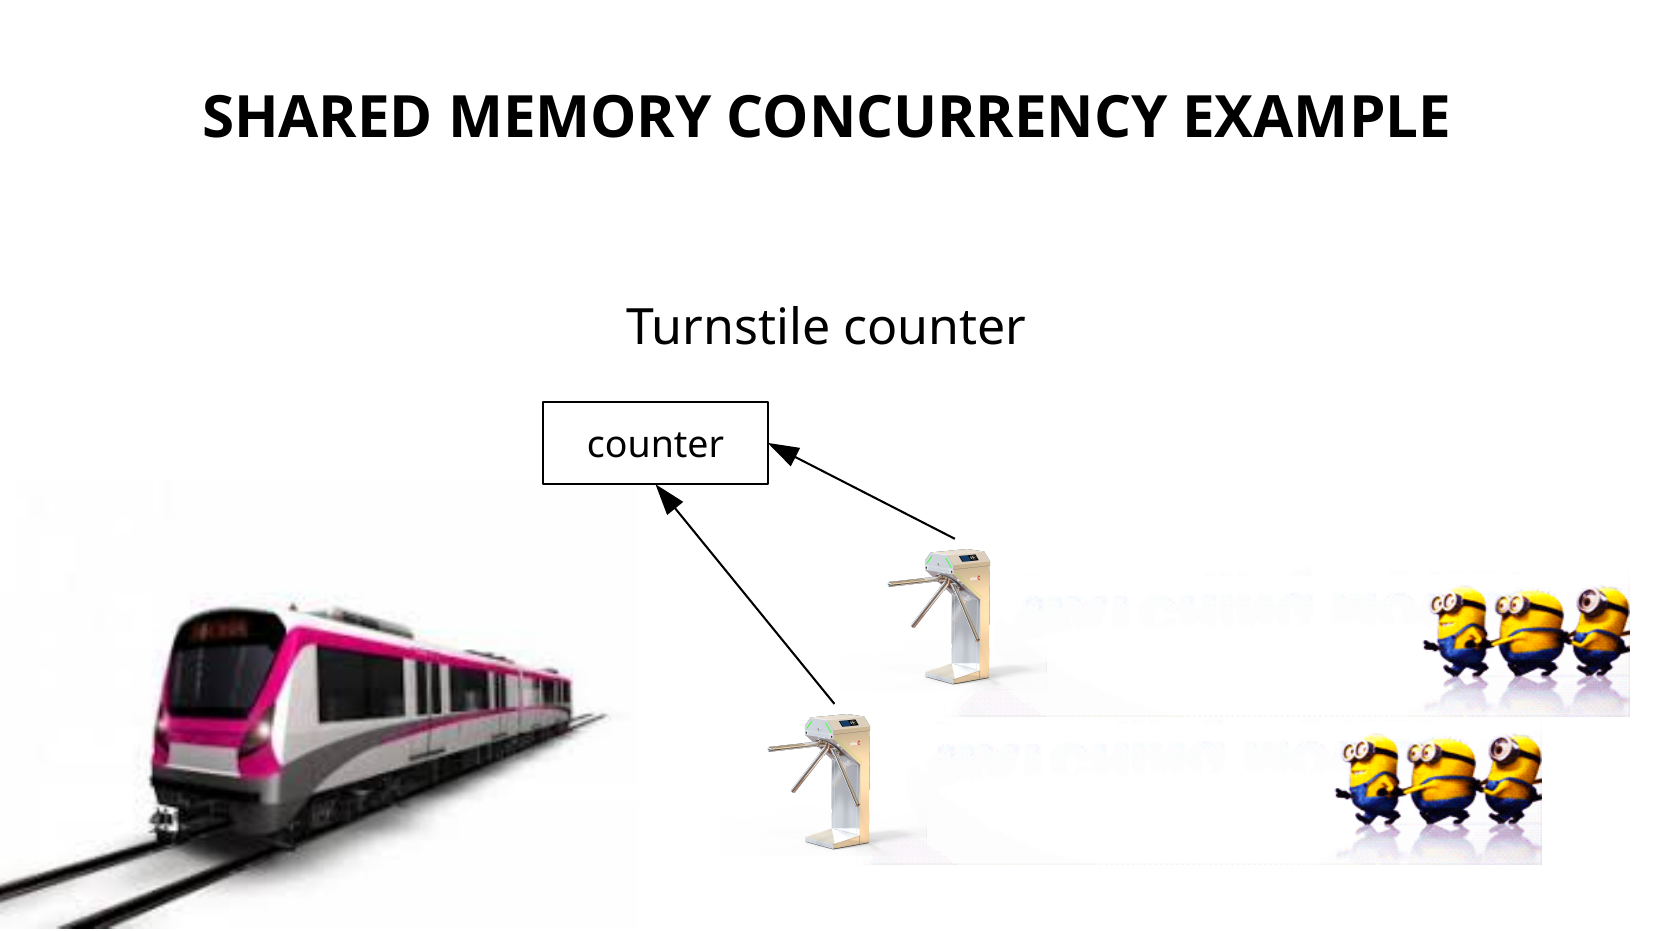

# SHARED MEMORY CONCURRENCY EXAMPLE
Turnstile counter
counter